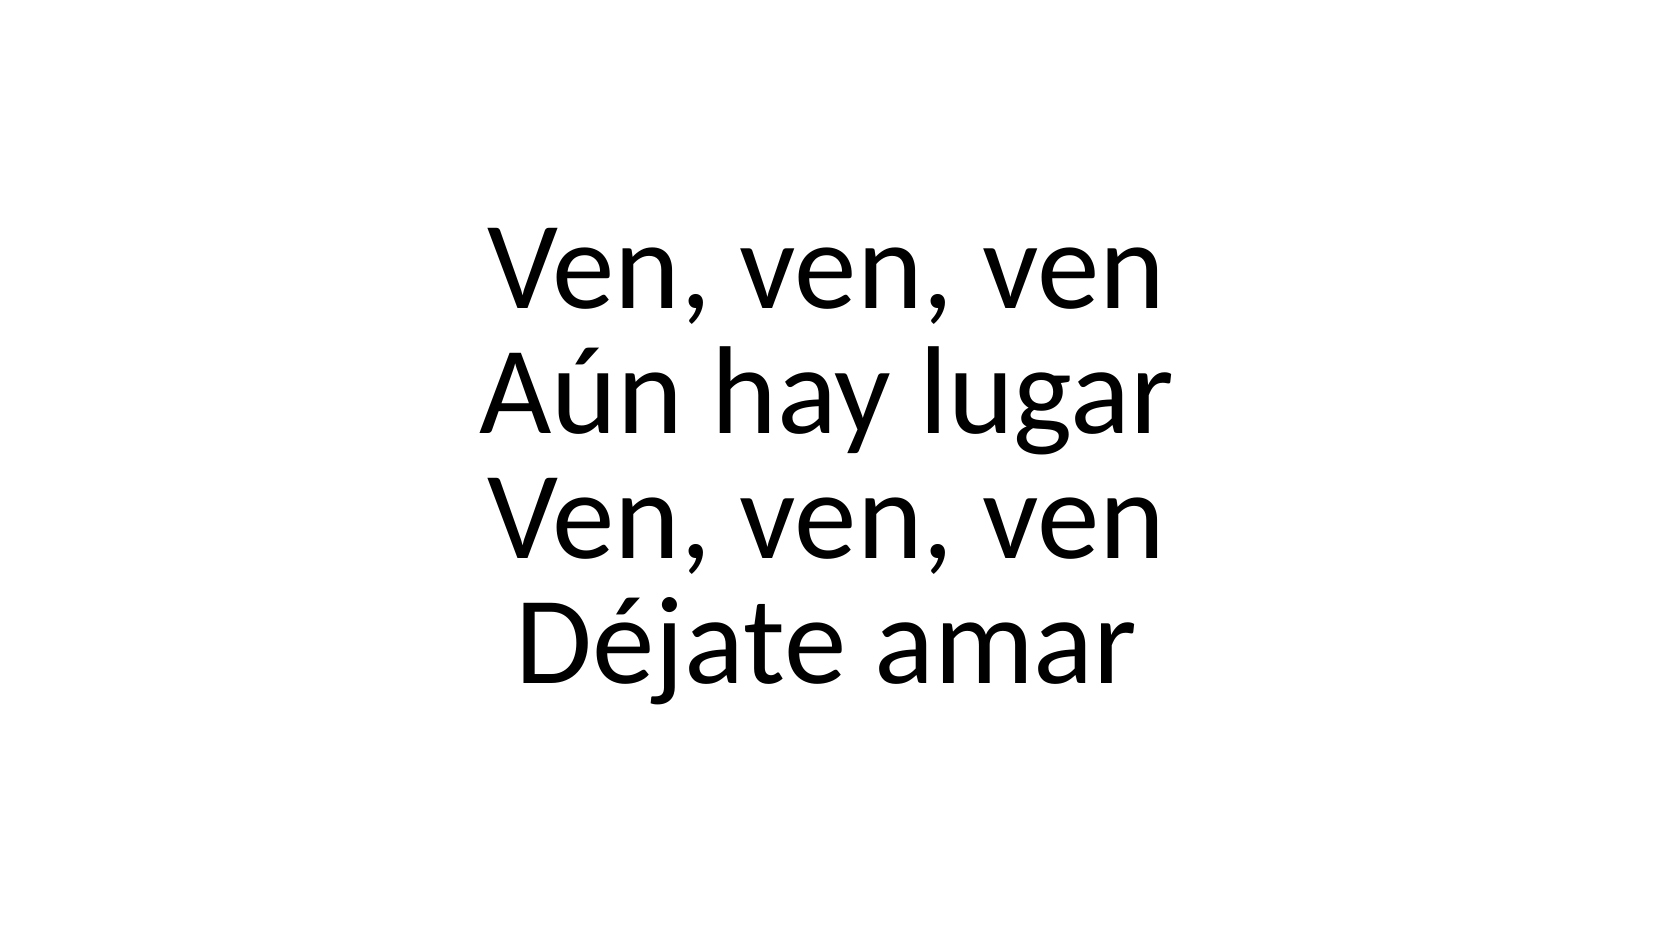

# Ven, ven, ven Aún hay lugar Ven, ven, ven Déjate amar